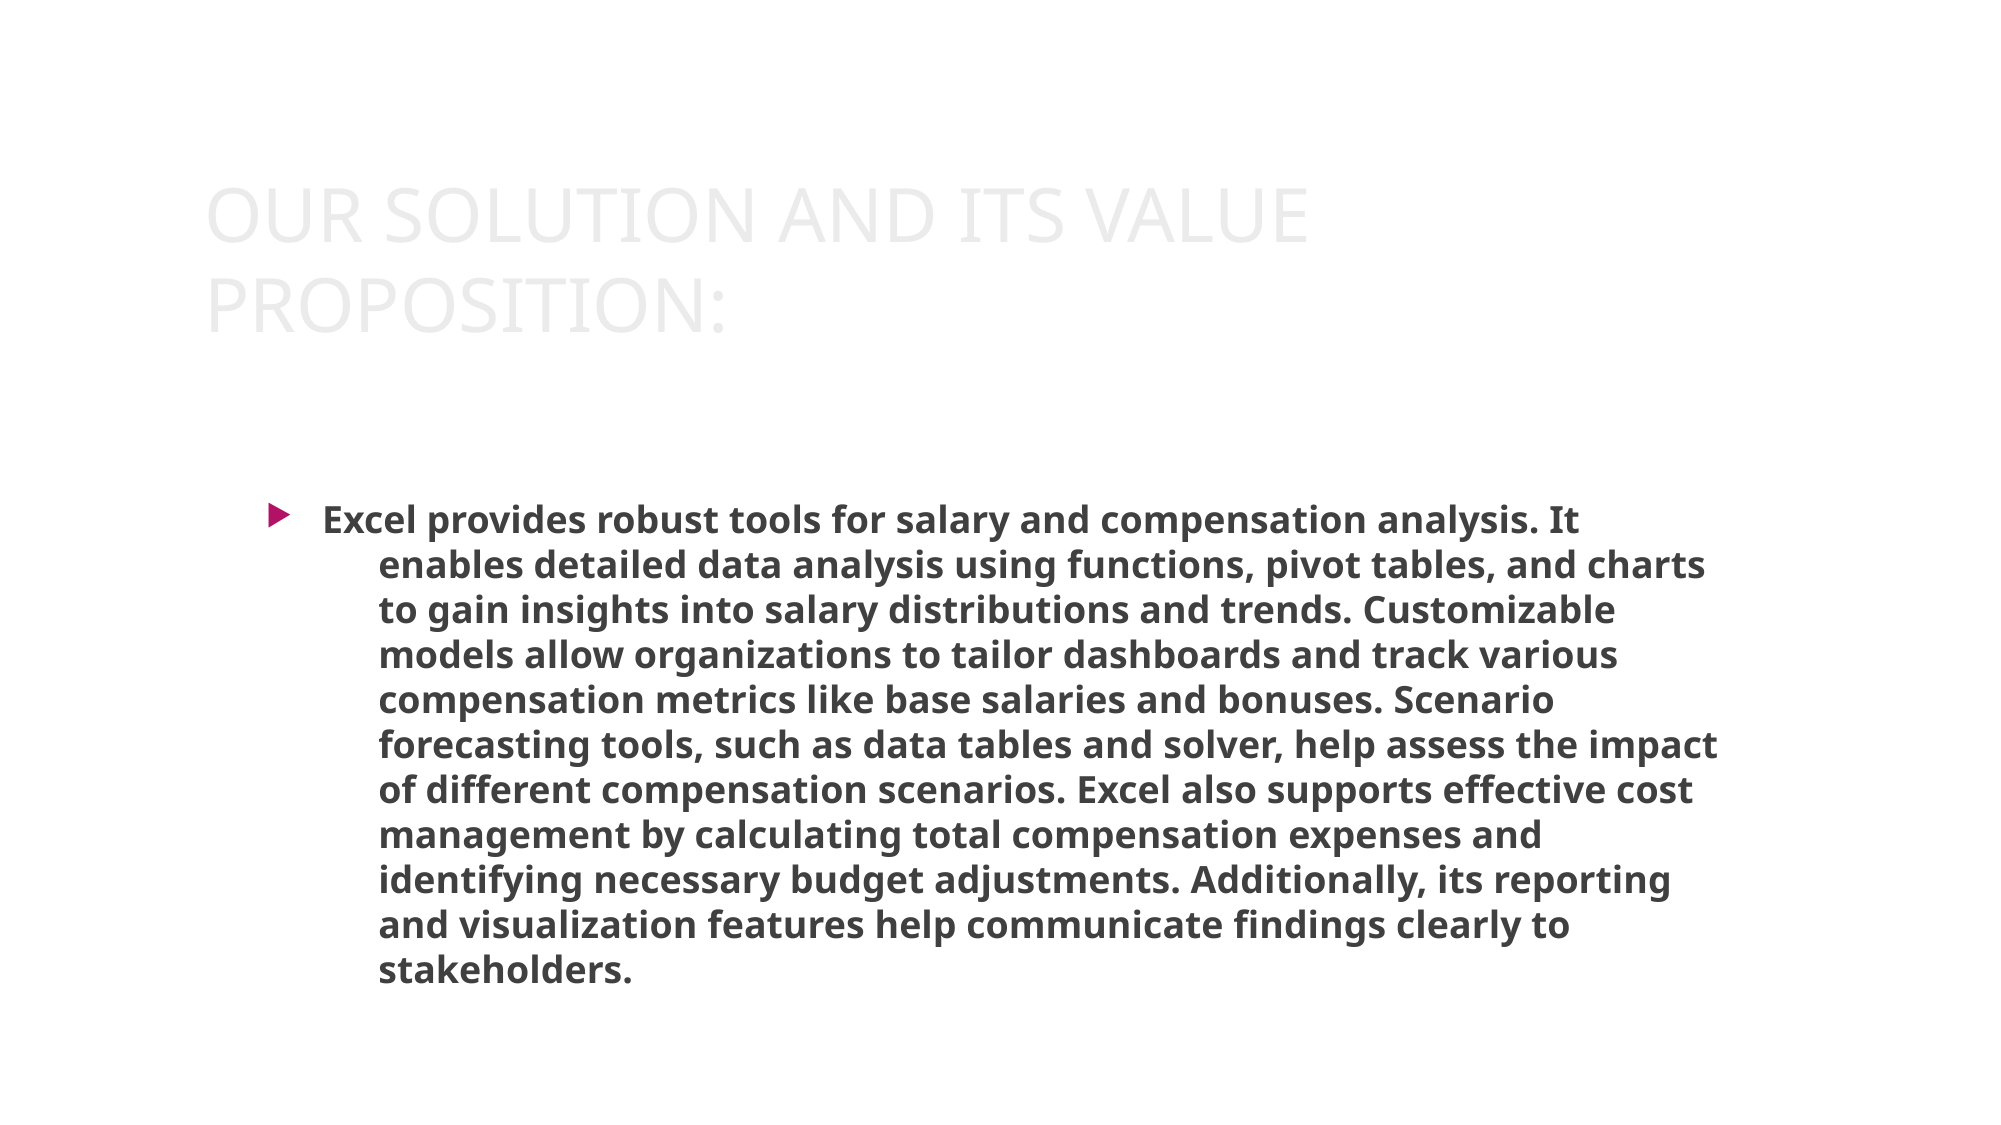

# OUR SOLUTION AND ITS VALUE PROPOSITION:
Excel provides robust tools for salary and compensation analysis. It enables detailed data analysis using functions, pivot tables, and charts to gain insights into salary distributions and trends. Customizable models allow organizations to tailor dashboards and track various compensation metrics like base salaries and bonuses. Scenario forecasting tools, such as data tables and solver, help assess the impact of different compensation scenarios. Excel also supports effective cost management by calculating total compensation expenses and identifying necessary budget adjustments. Additionally, its reporting and visualization features help communicate findings clearly to stakeholders.